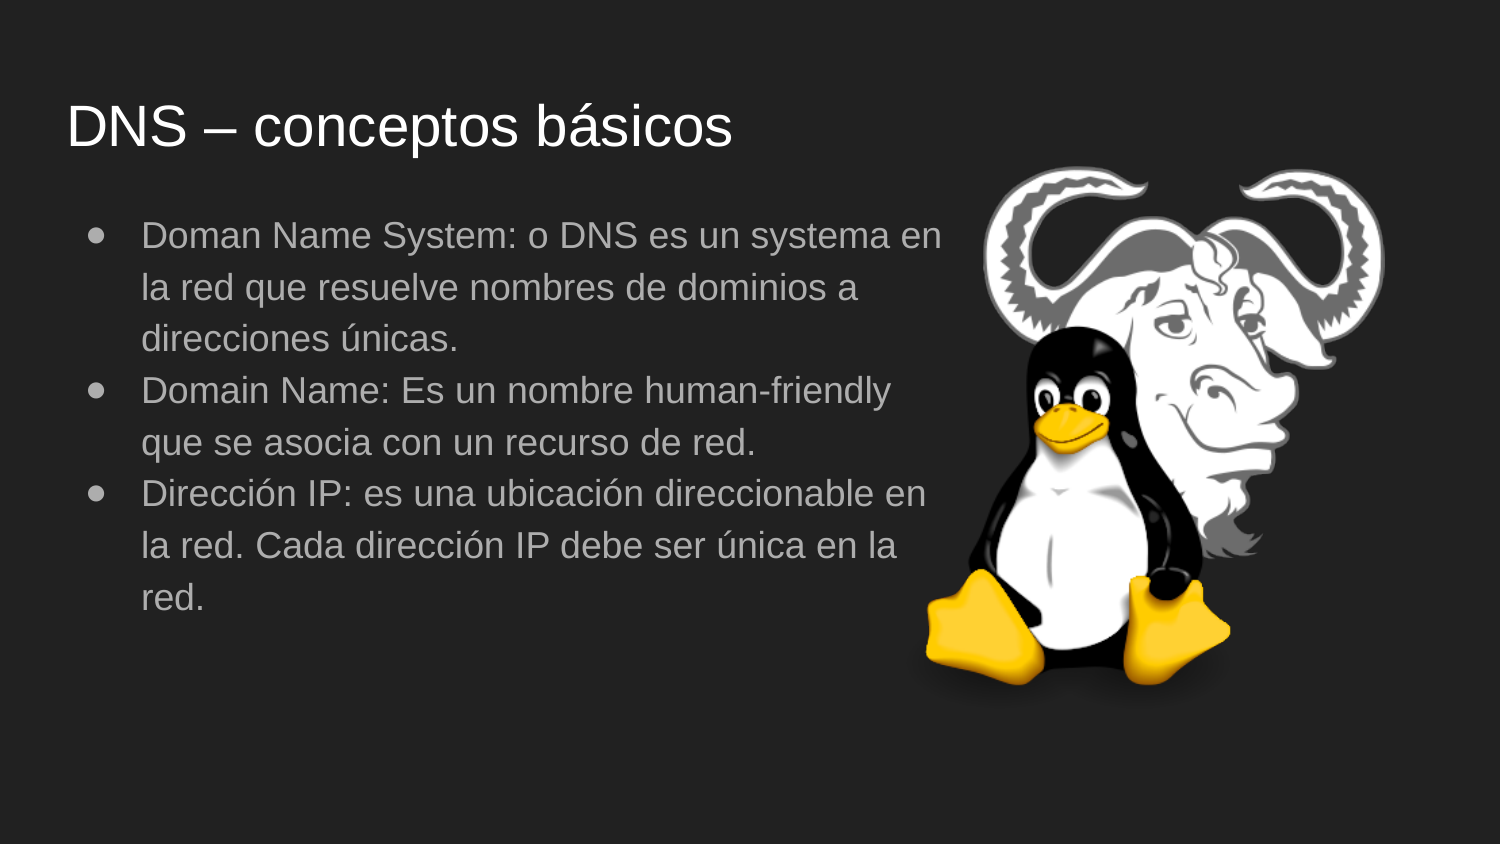

# DNS – conceptos básicos
Doman Name System: o DNS es un systema en la red que resuelve nombres de dominios a direcciones únicas.
Domain Name: Es un nombre human-friendly que se asocia con un recurso de red.
Dirección IP: es una ubicación direccionable en la red. Cada dirección IP debe ser única en la red.